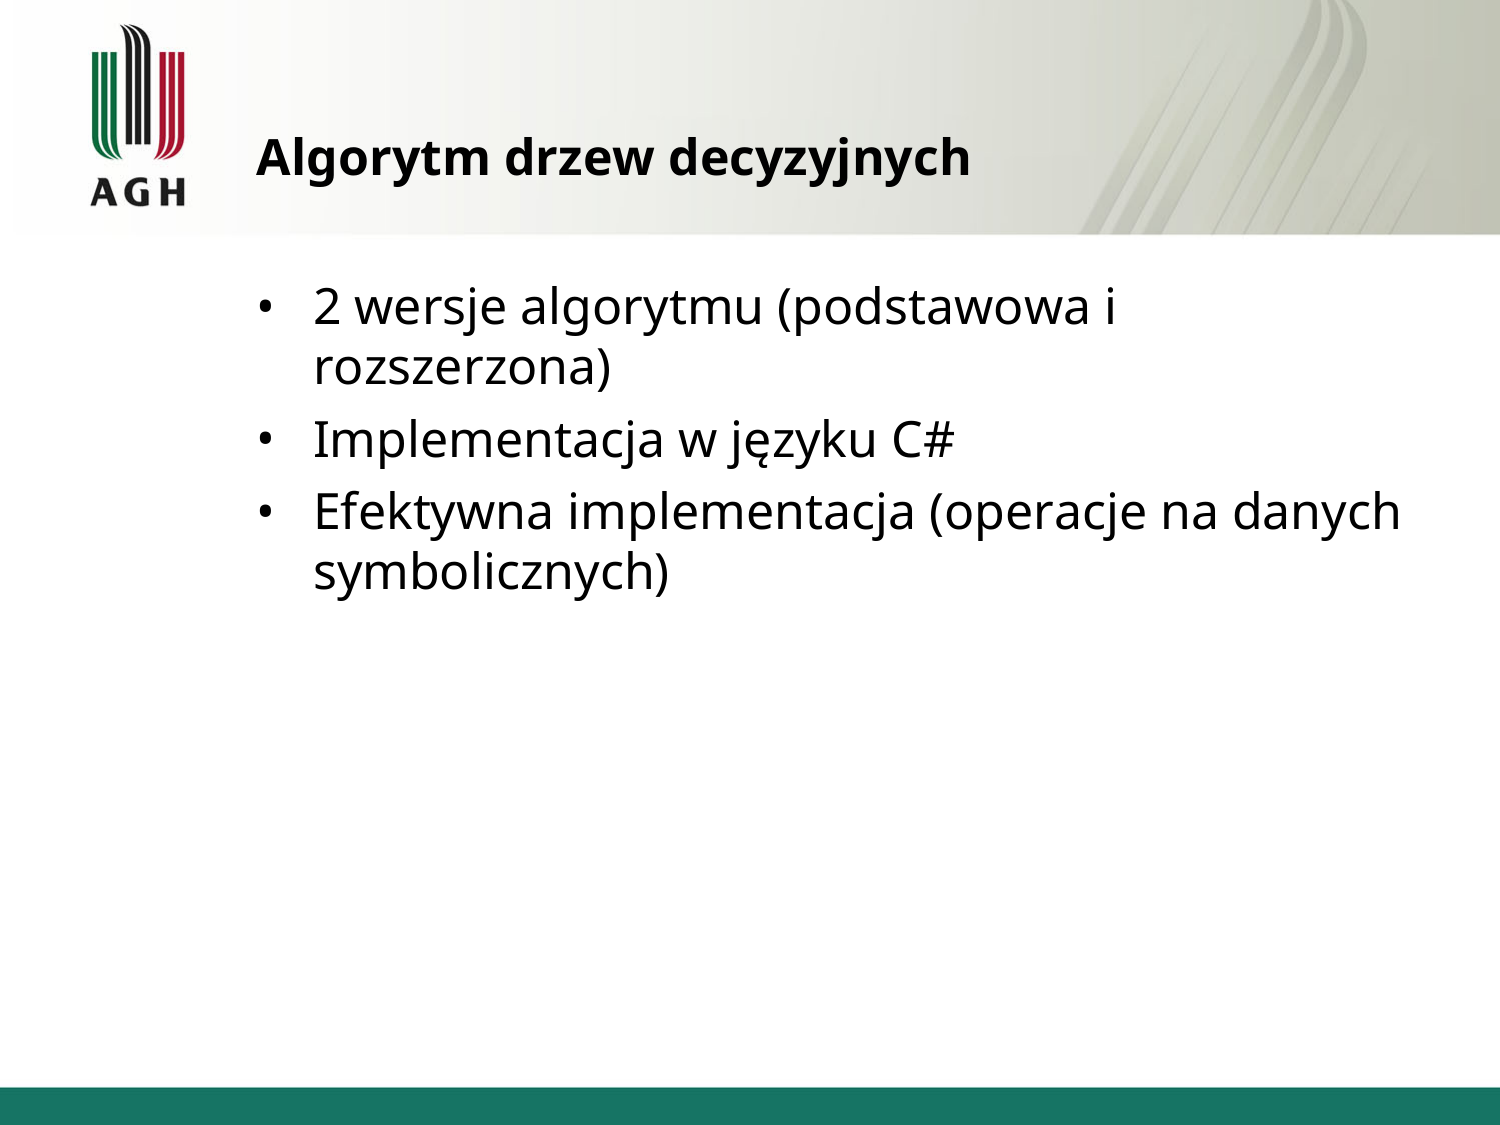

# Algorytm drzew decyzyjnych
2 wersje algorytmu (podstawowa i rozszerzona)
Implementacja w języku C#
Efektywna implementacja (operacje na danych symbolicznych)